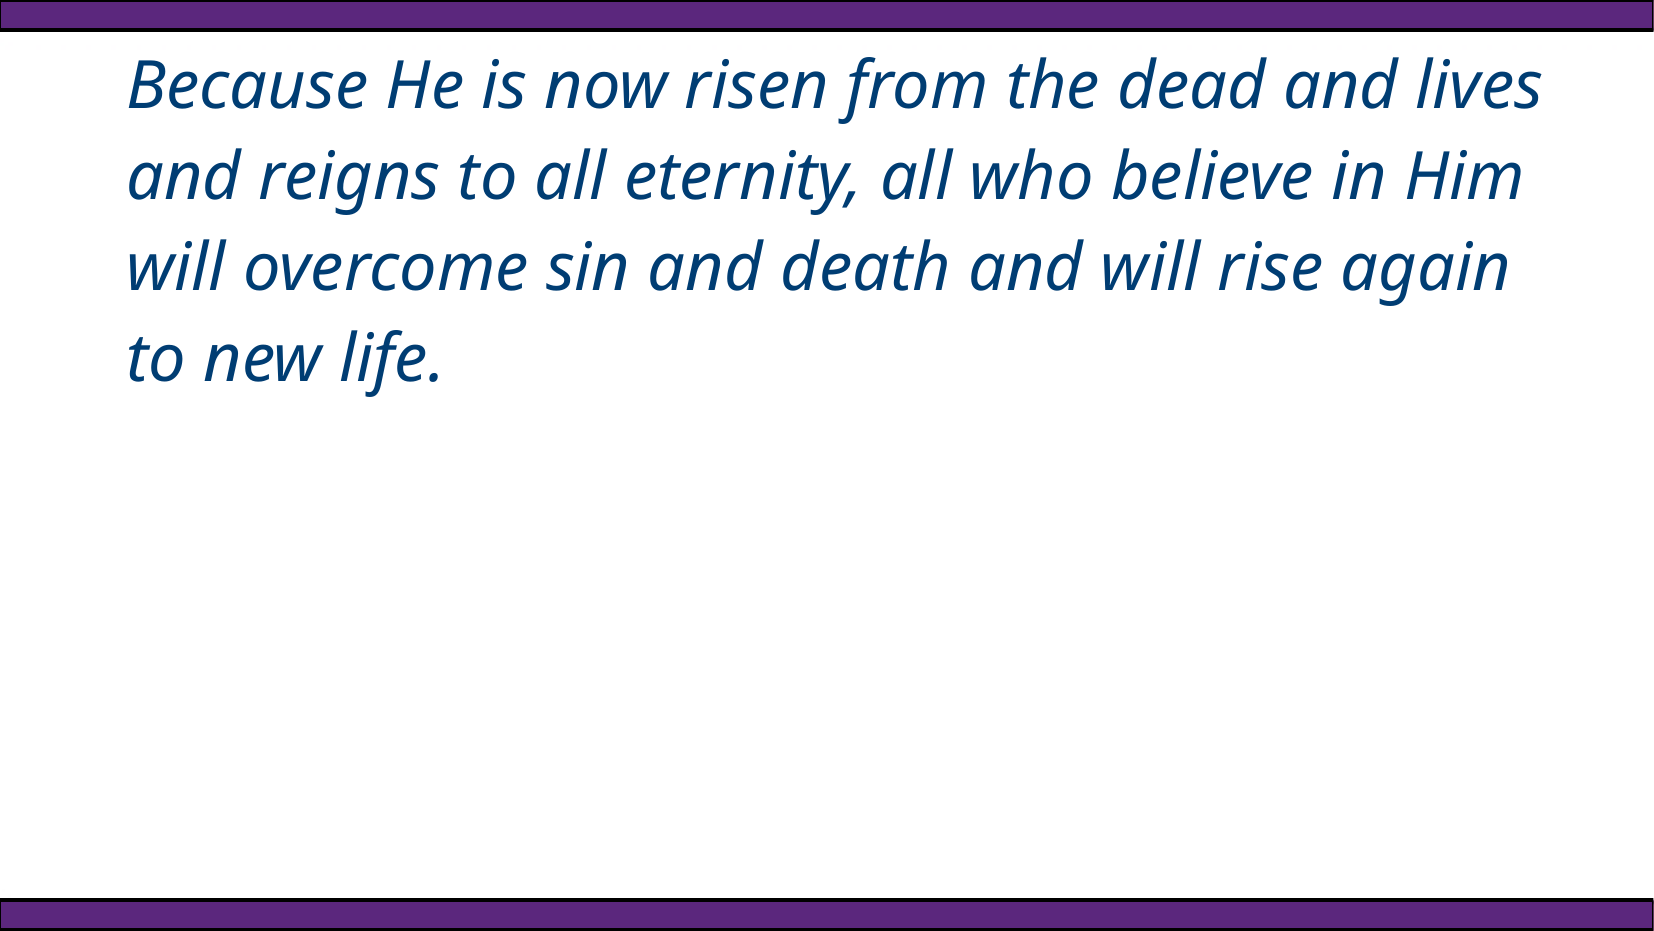

Because He is now risen from the dead and lives
 and reigns to all eternity, all who believe in Him
 will overcome sin and death and will rise again
 to new life.